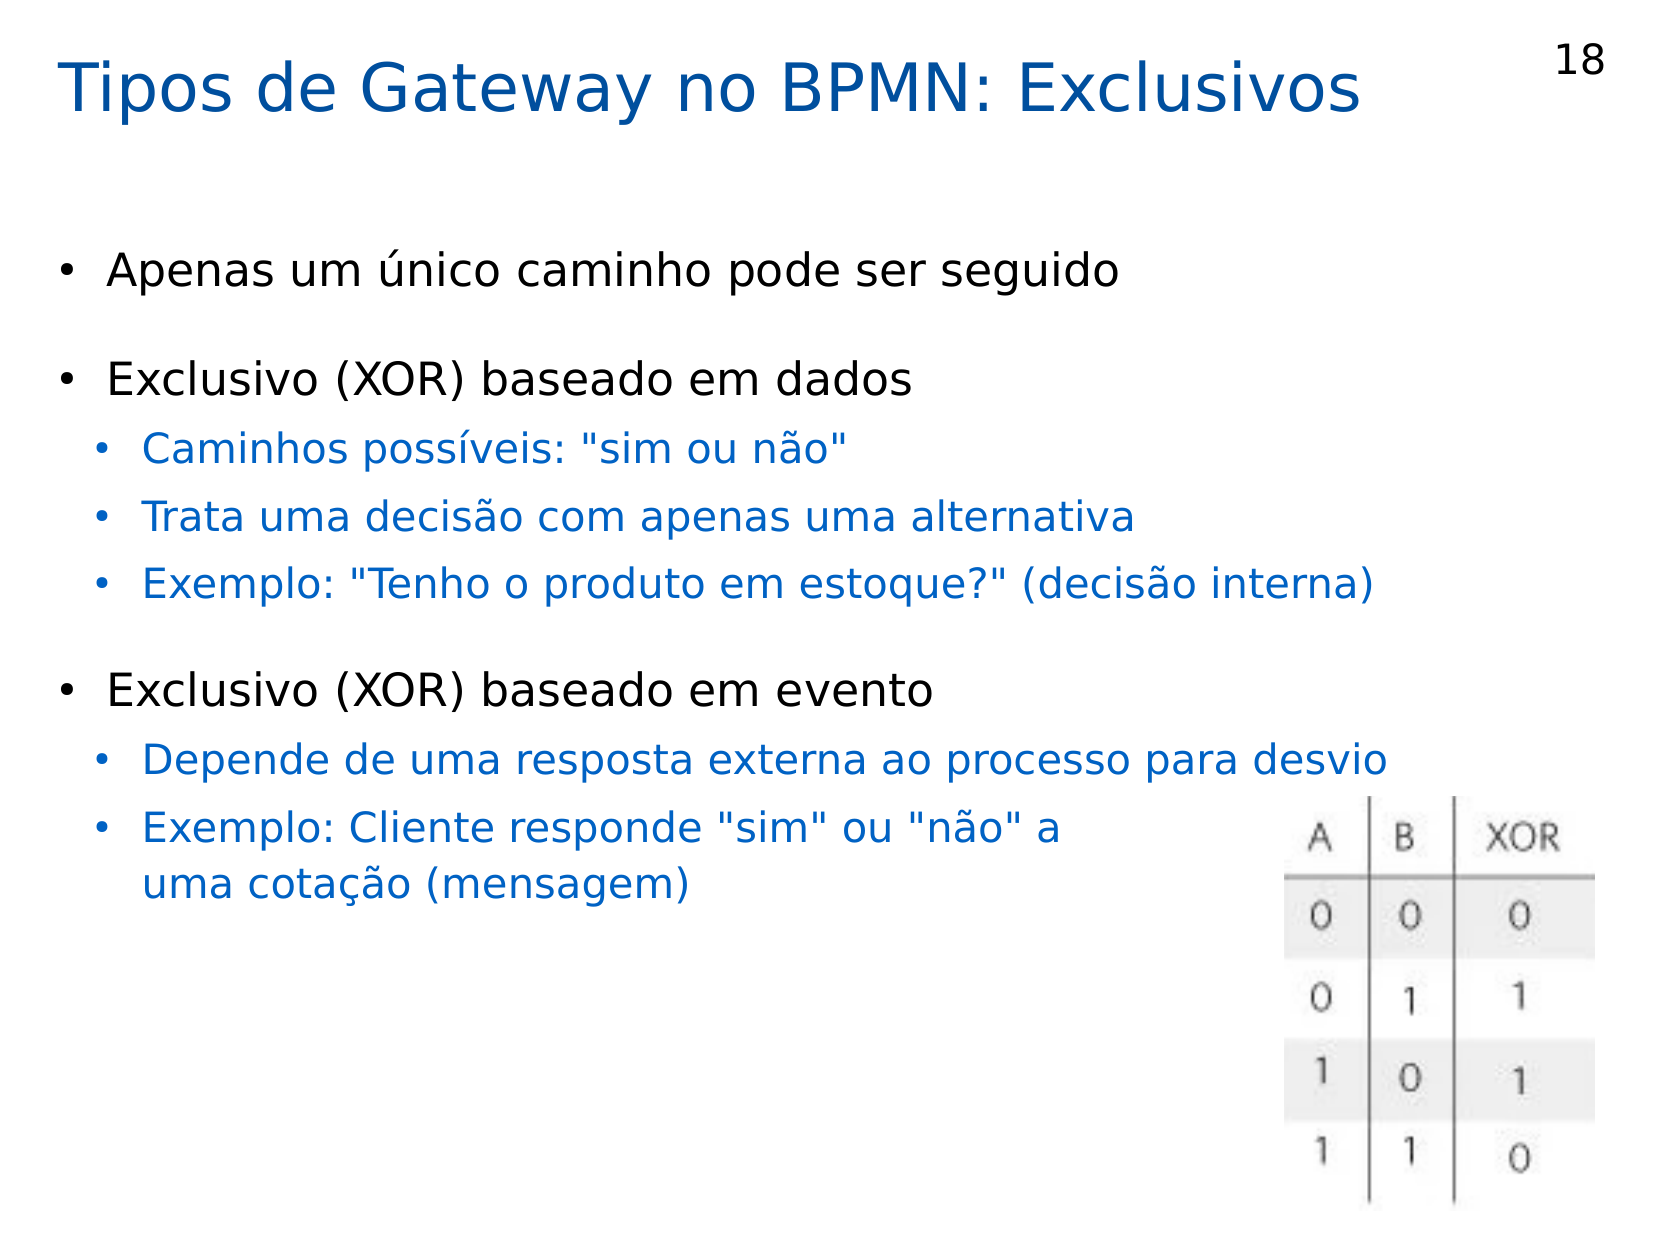

# Tipos de Gateway no BPMN: Exclusivos
18
Apenas um único caminho pode ser seguido
Exclusivo (XOR) baseado em dados
Caminhos possíveis: "sim ou não"
Trata uma decisão com apenas uma alternativa
Exemplo: "Tenho o produto em estoque?" (decisão interna)
Exclusivo (XOR) baseado em evento
Depende de uma resposta externa ao processo para desvio
Exemplo: Cliente responde "sim" ou "não" a
uma cotação (mensagem)